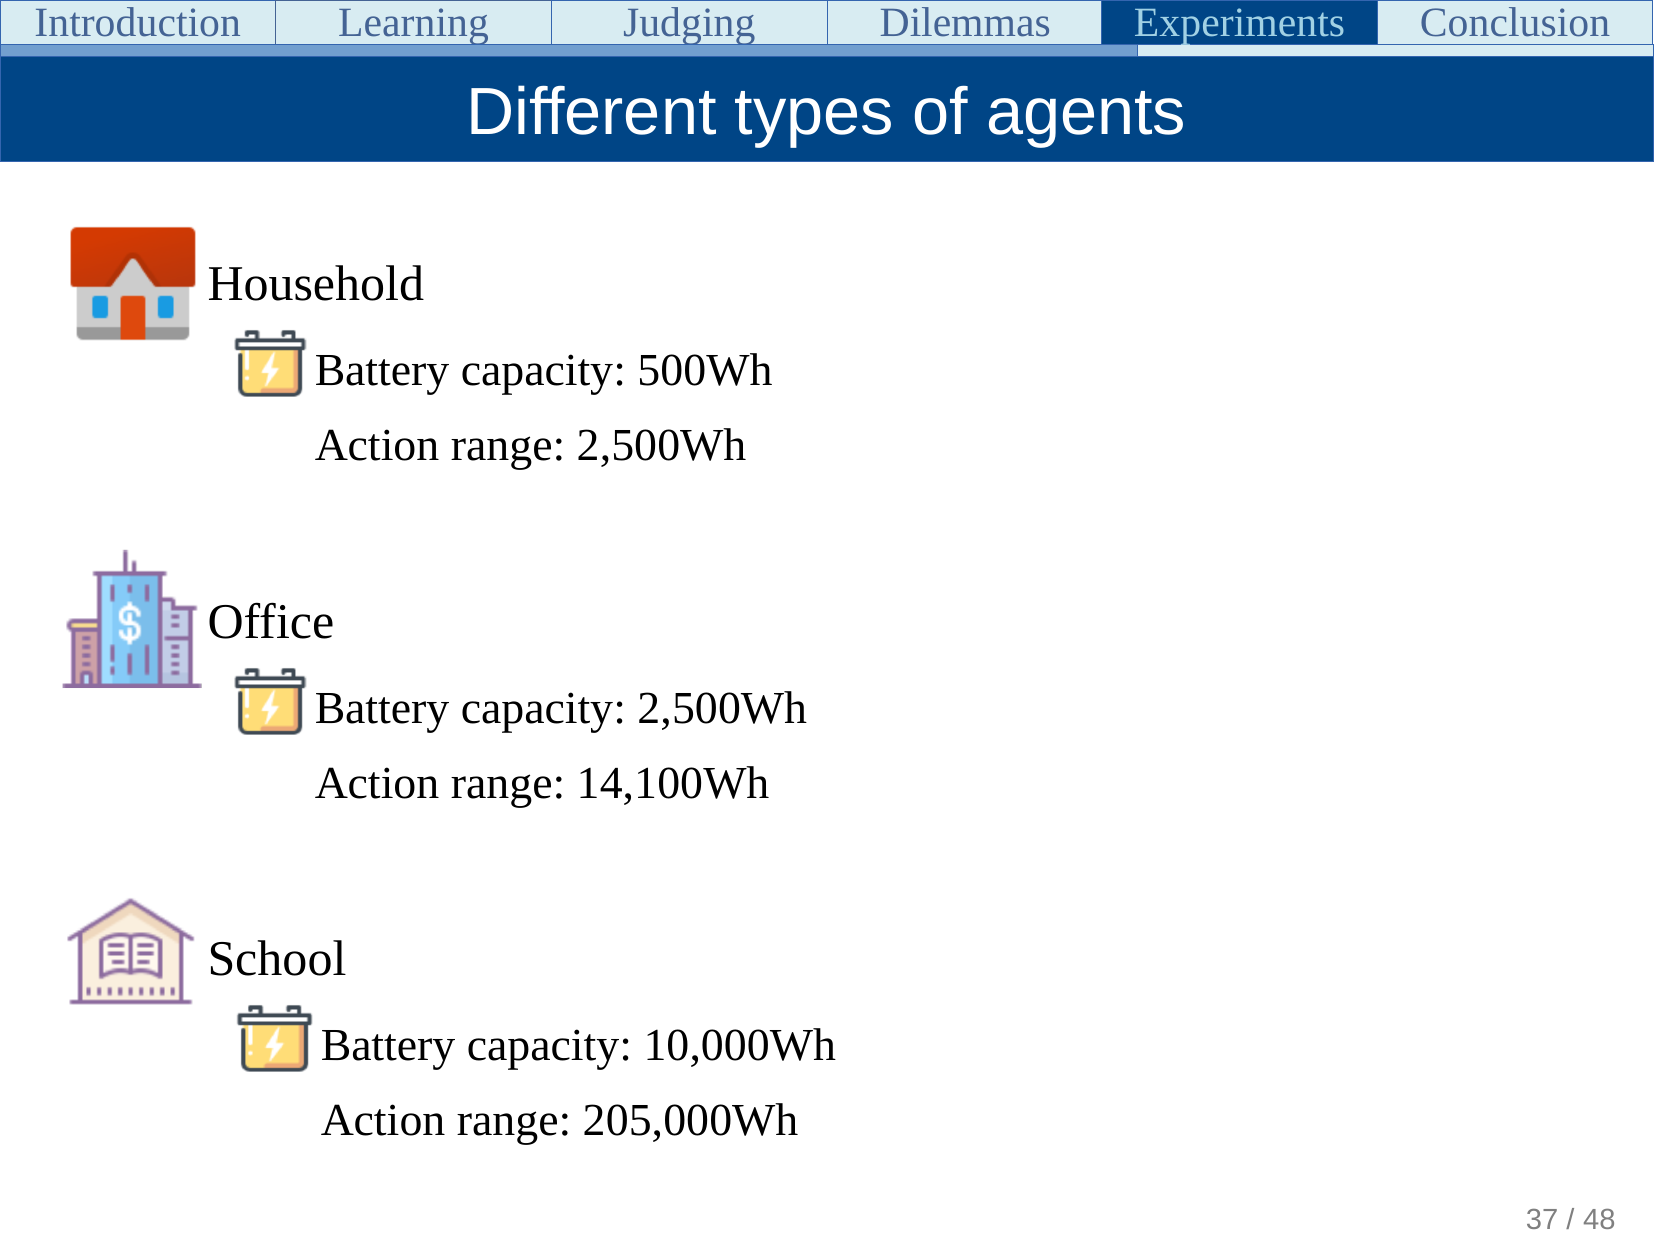

# Different types of agents
Household
Battery capacity: 500Wh
Action range: 2,500Wh
Office
Battery capacity: 2,500Wh
Action range: 14,100Wh
School
Battery capacity: 10,000Wh
Action range: 205,000Wh